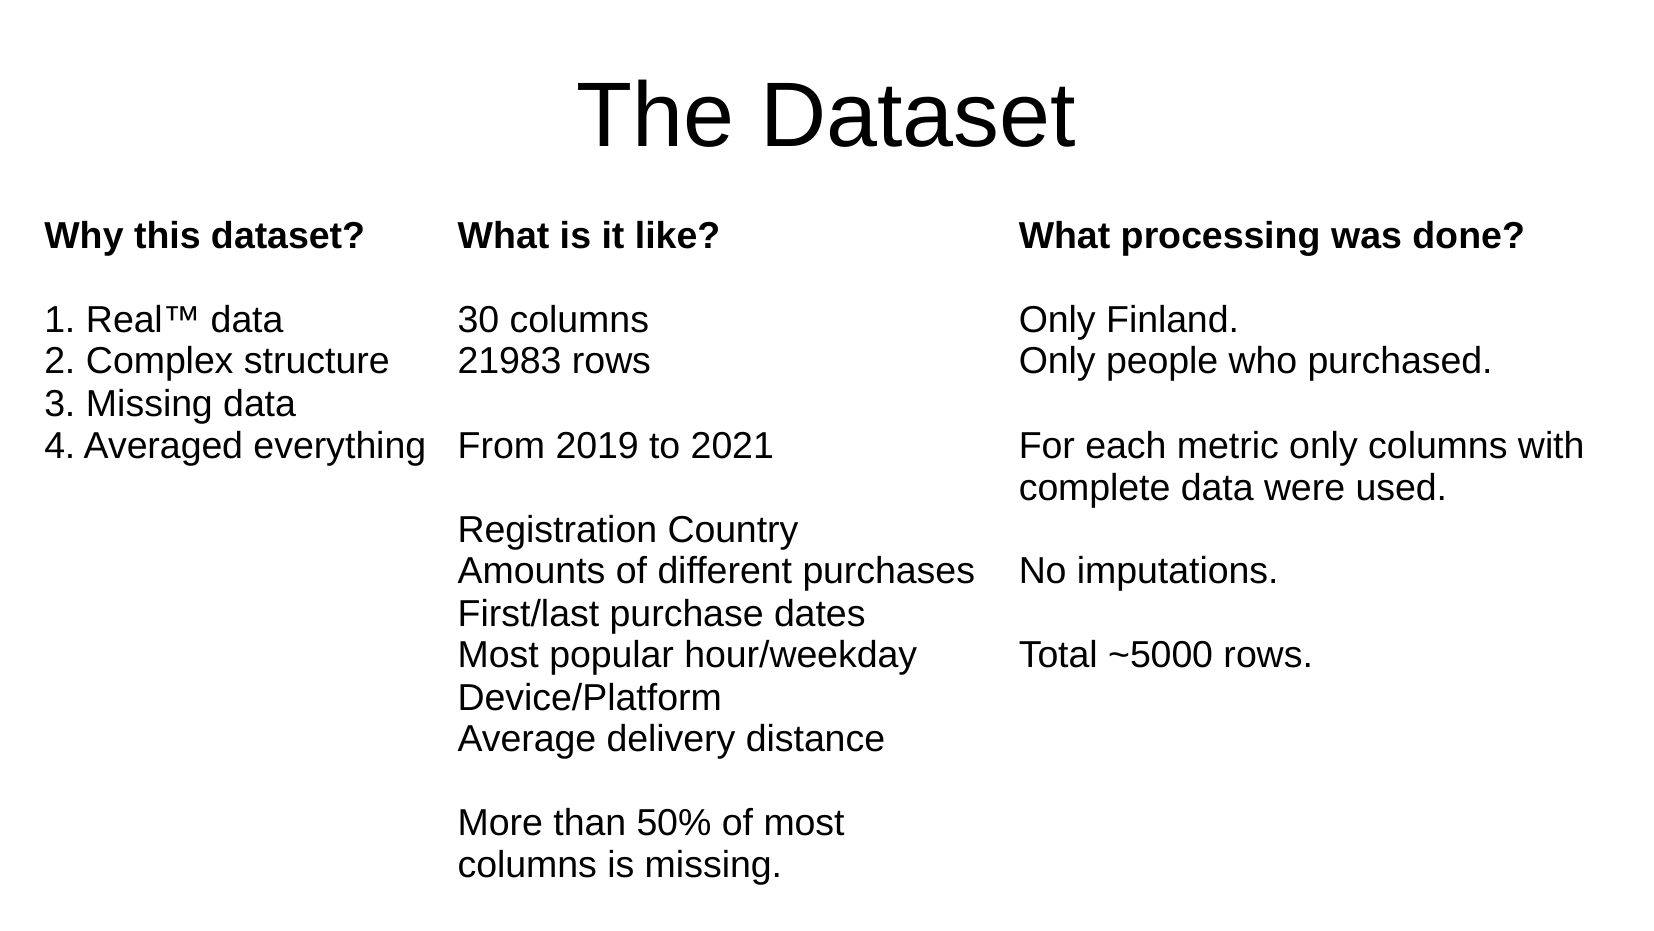

# The Dataset
Why this dataset?
1. Real™ data
2. Complex structure
3. Missing data
4. Averaged everything
What is it like?
30 columns
21983 rows
From 2019 to 2021
Registration Country
Amounts of different purchases
First/last purchase dates
Most popular hour/weekday
Device/Platform
Average delivery distance
More than 50% of most columns is missing.
What processing was done?
Only Finland.
Only people who purchased.
For each metric only columns with complete data were used.
No imputations.
Total ~5000 rows.